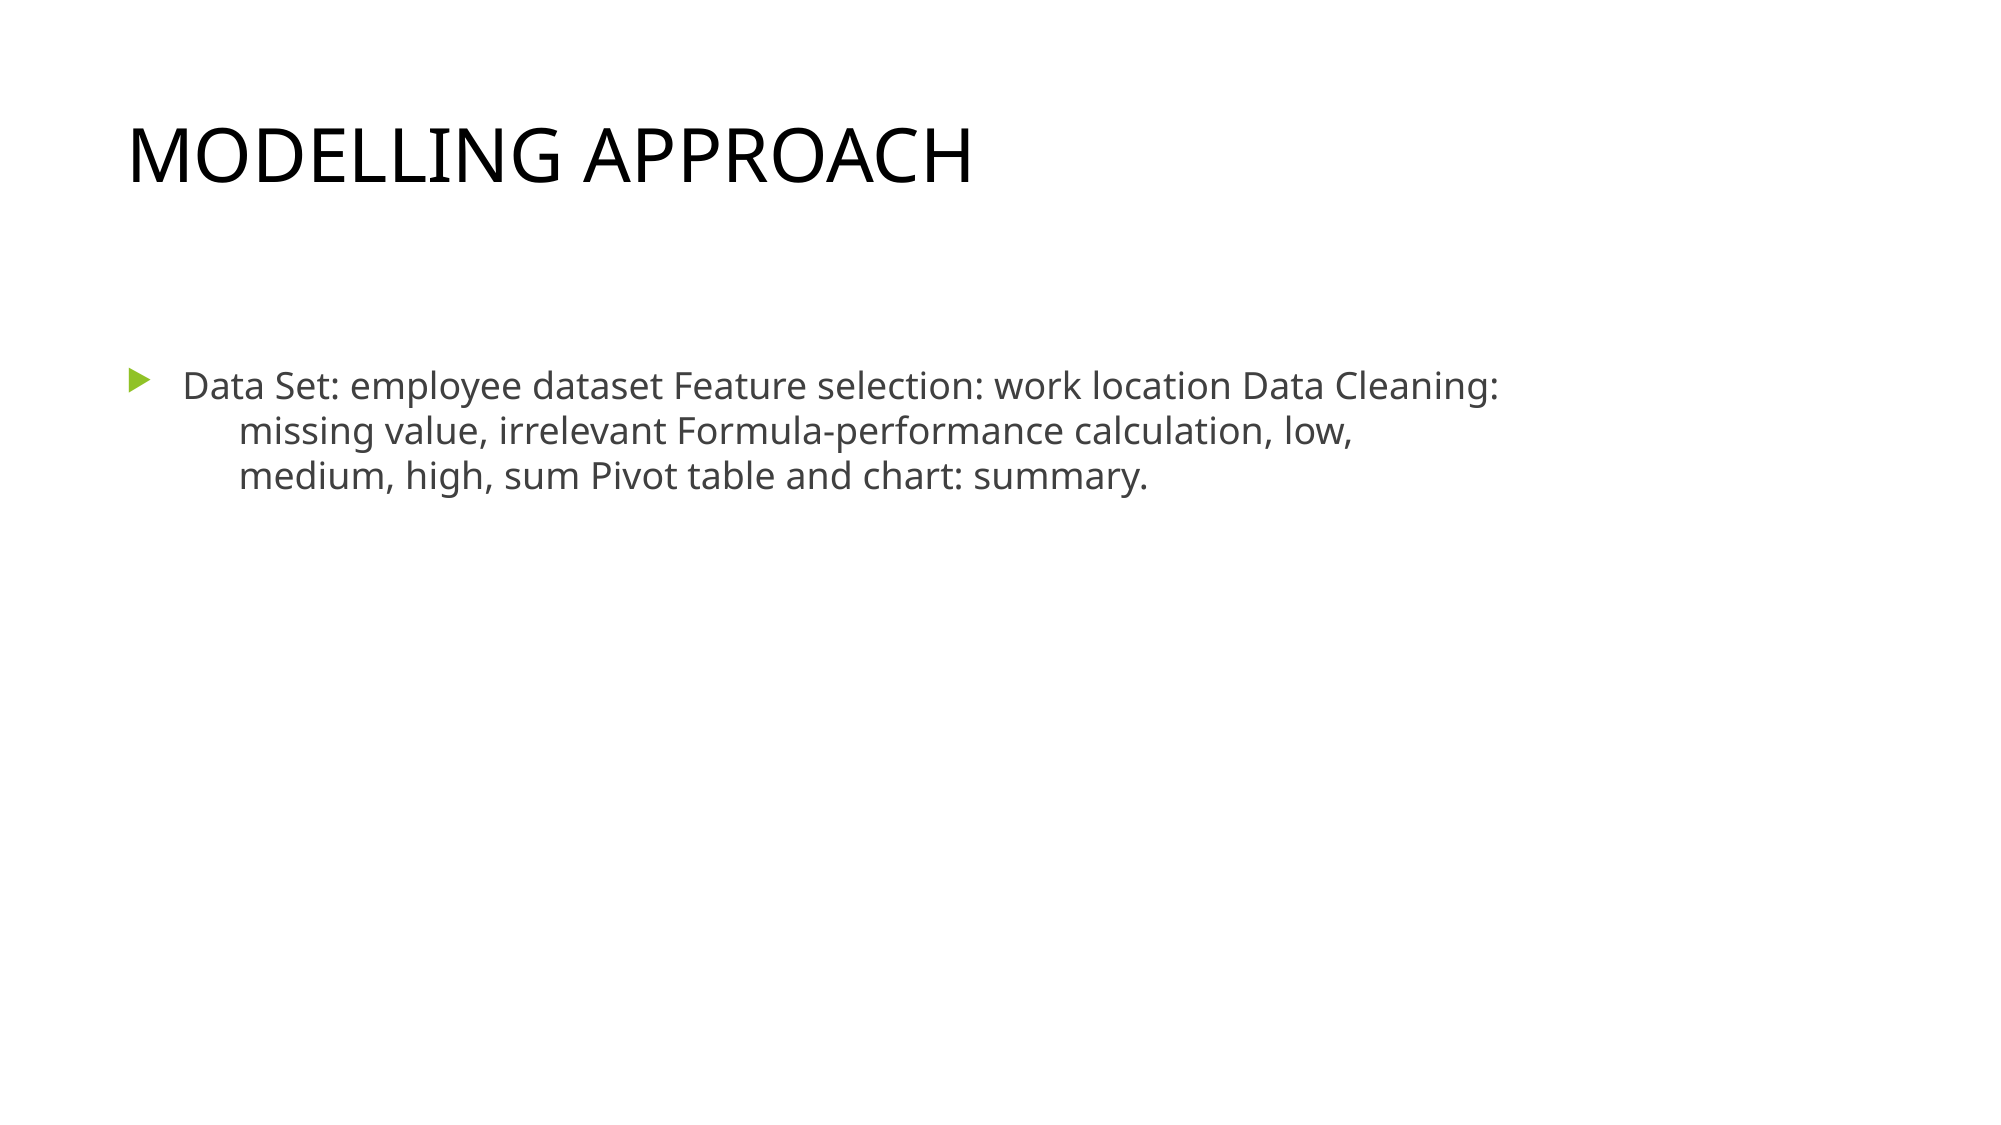

# MODELLING APPROACH
Data Set: employee dataset Feature selection: work location Data Cleaning: missing value, irrelevant Formula-performance calculation, low, medium, high, sum Pivot table and chart: summary.